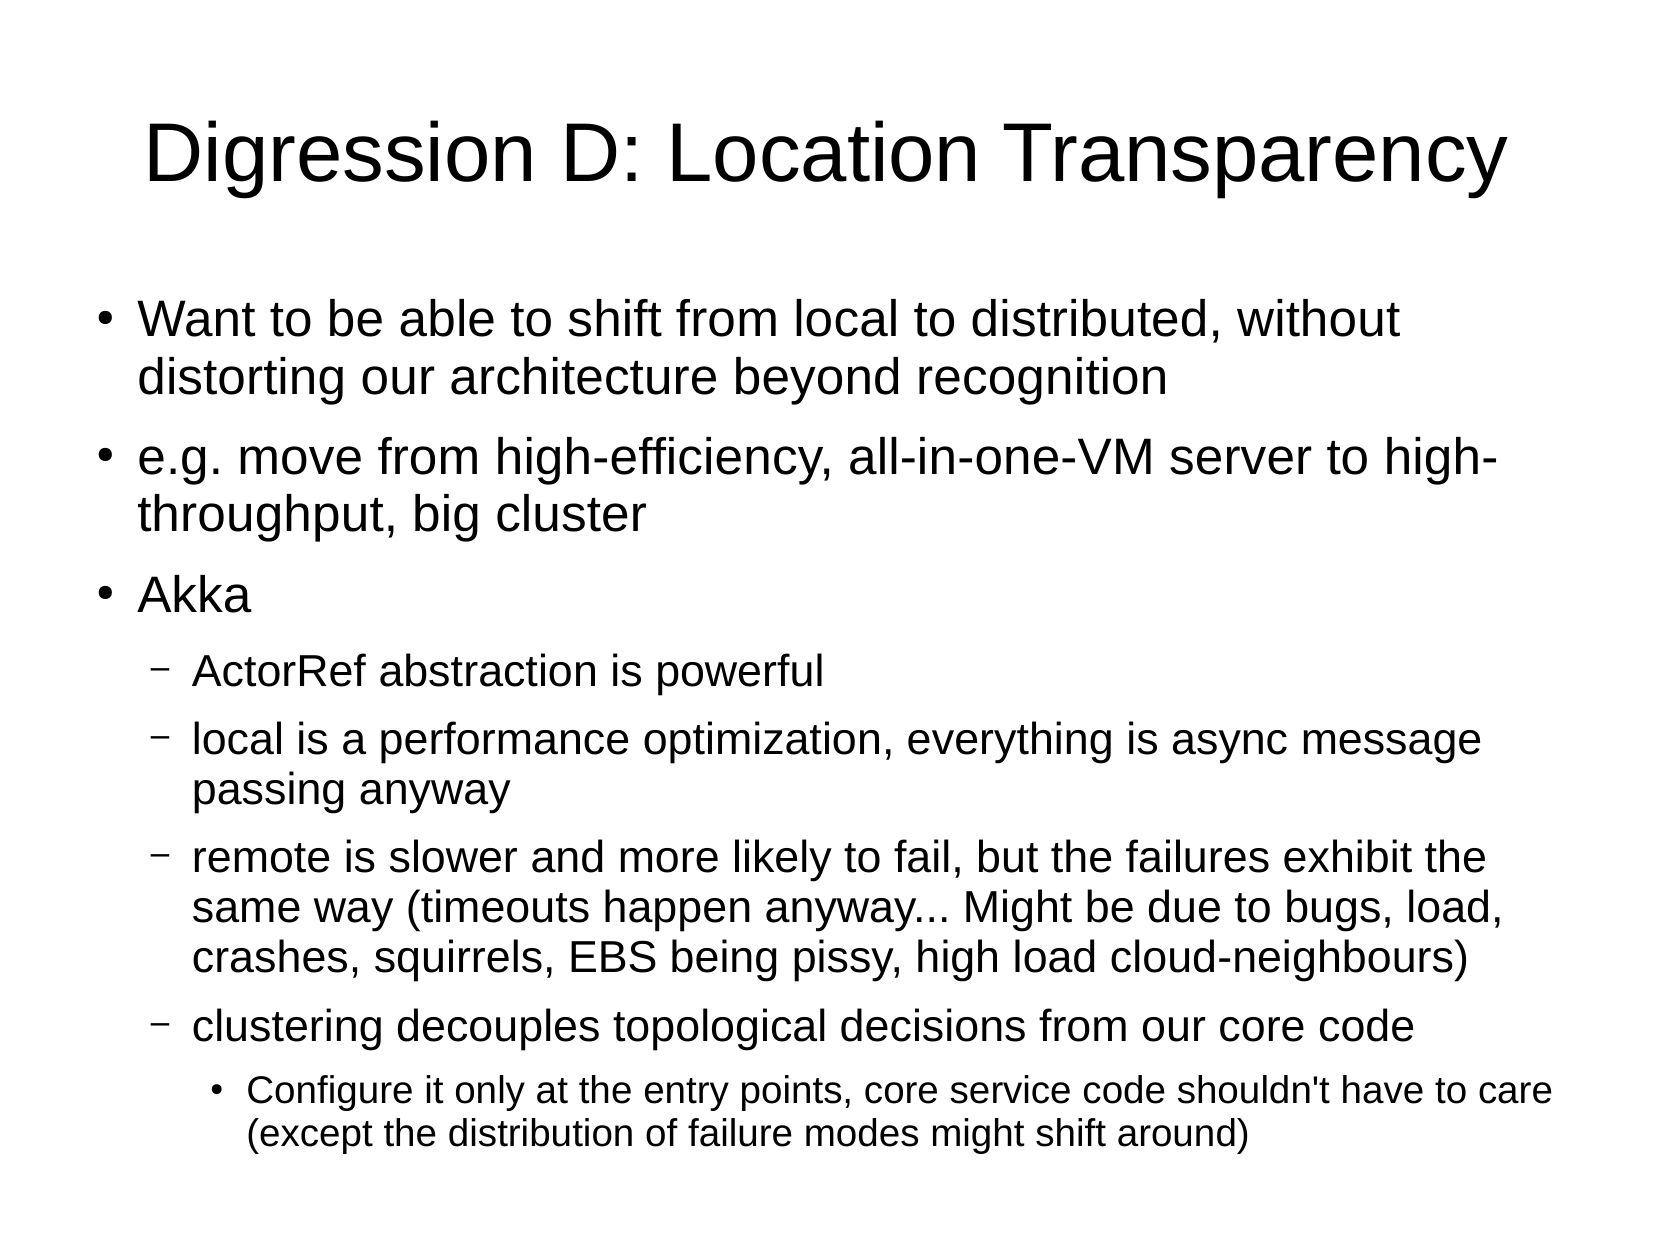

# Digression D: Location Transparency
Want to be able to shift from local to distributed, without distorting our architecture beyond recognition
e.g. move from high-efficiency, all-in-one-VM server to high-throughput, big cluster
Akka
ActorRef abstraction is powerful
local is a performance optimization, everything is async message passing anyway
remote is slower and more likely to fail, but the failures exhibit the same way (timeouts happen anyway... Might be due to bugs, load, crashes, squirrels, EBS being pissy, high load cloud-neighbours)
clustering decouples topological decisions from our core code
Configure it only at the entry points, core service code shouldn't have to care (except the distribution of failure modes might shift around)